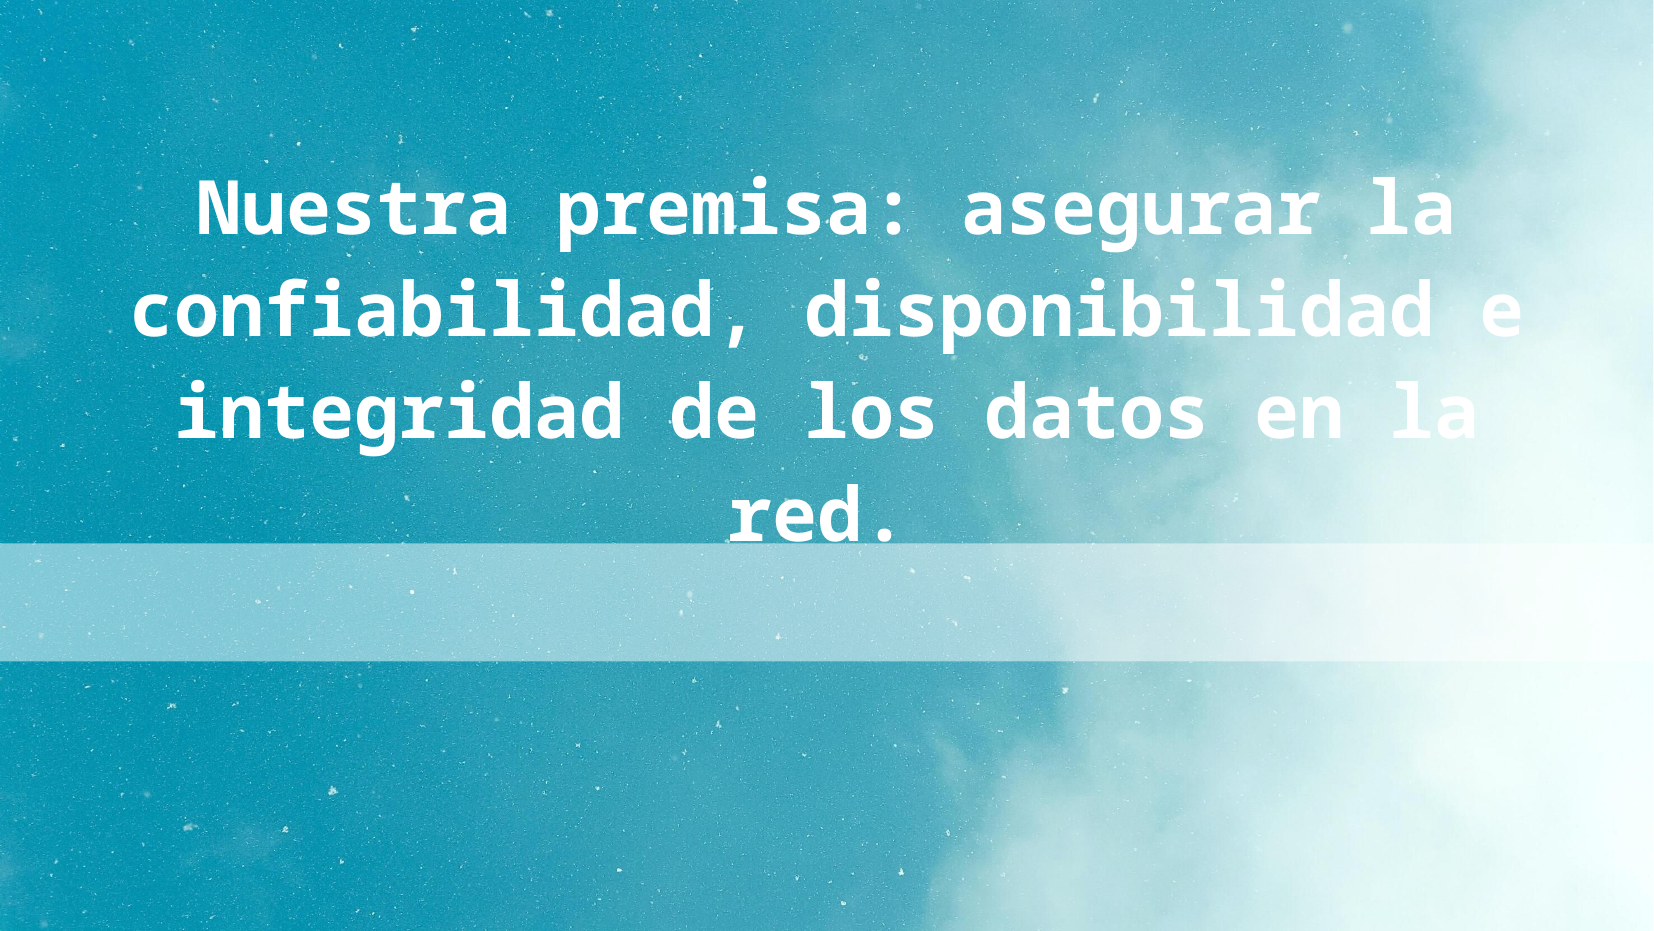

# Nuestra premisa: asegurar la confiabilidad, disponibilidad e integridad de los datos en la red.